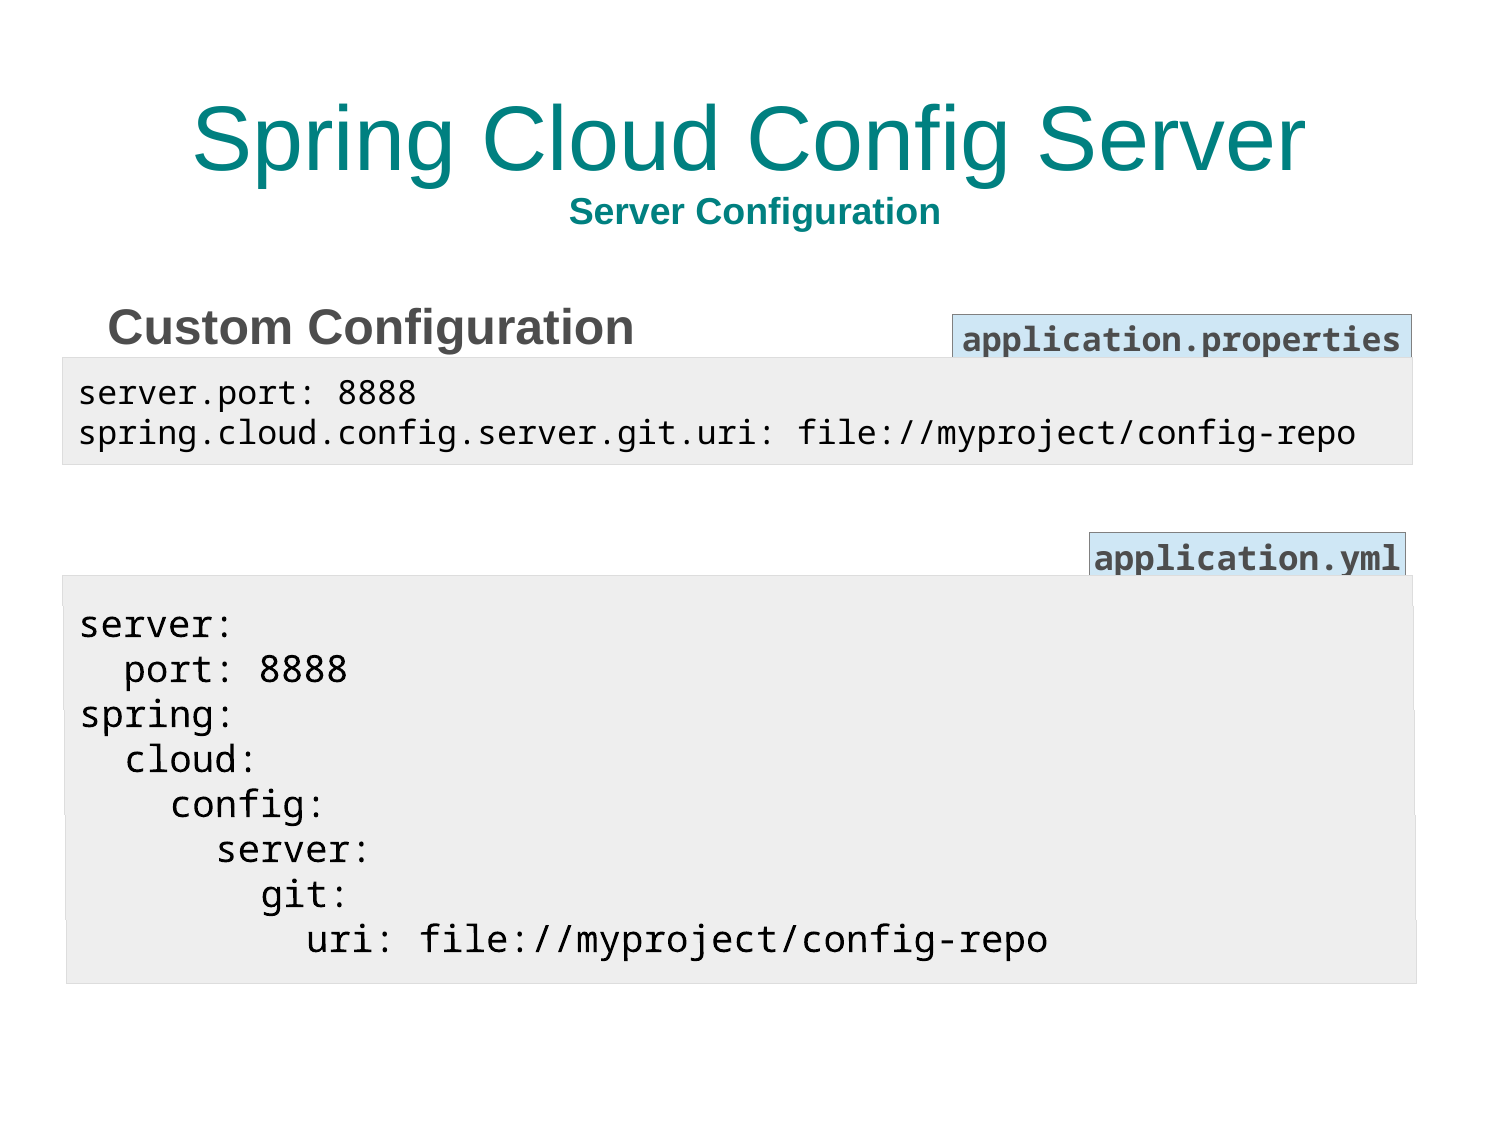

# Spring Cloud Config Server
 Server Configuration
Custom Configuration
application.properties
server.port: 8888
spring.cloud.config.server.git.uri: file://myproject/config-repo
application.yml
server:
 port: 8888
spring:
 cloud:
 config:
 server:
 git:
 uri: file://myproject/config-repo